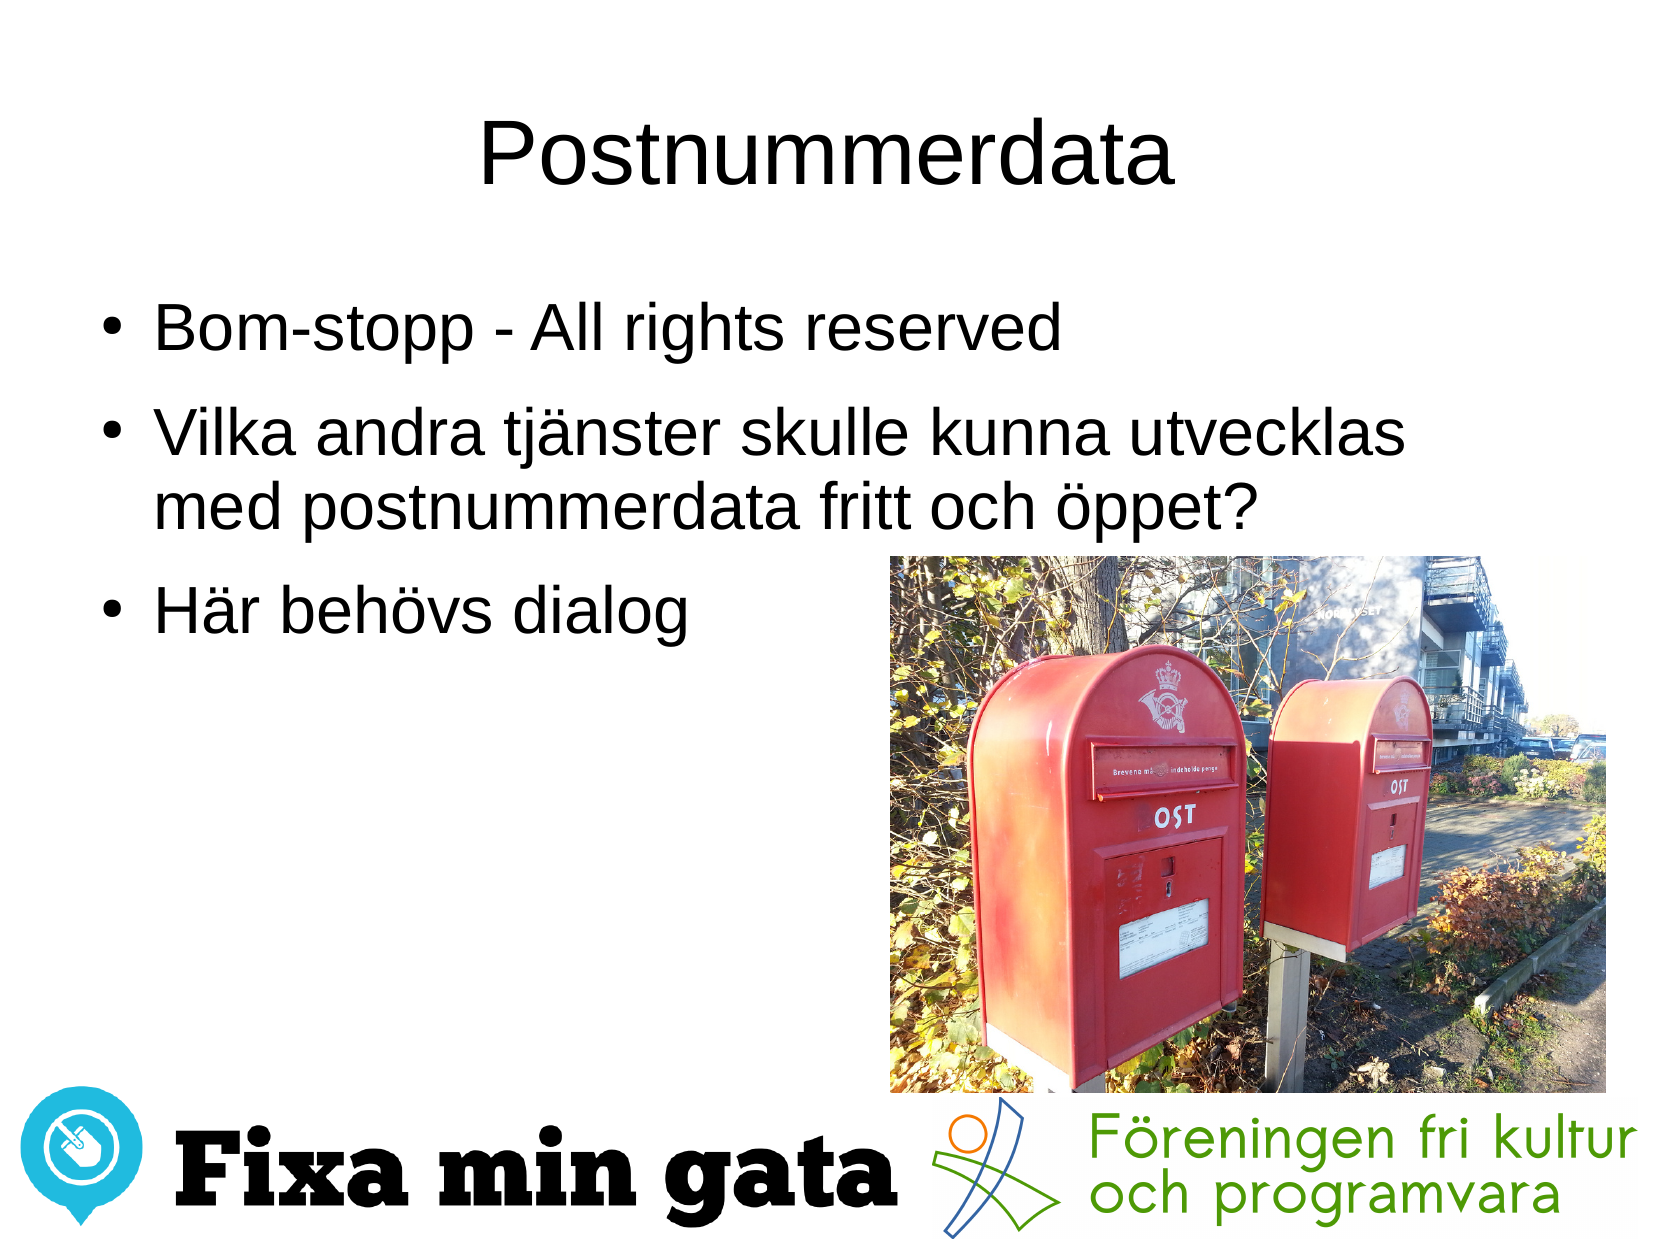

# Postnummerdata
Bom-stopp - All rights reserved
Vilka andra tjänster skulle kunna utvecklas med postnummerdata fritt och öppet?
Här behövs dialog